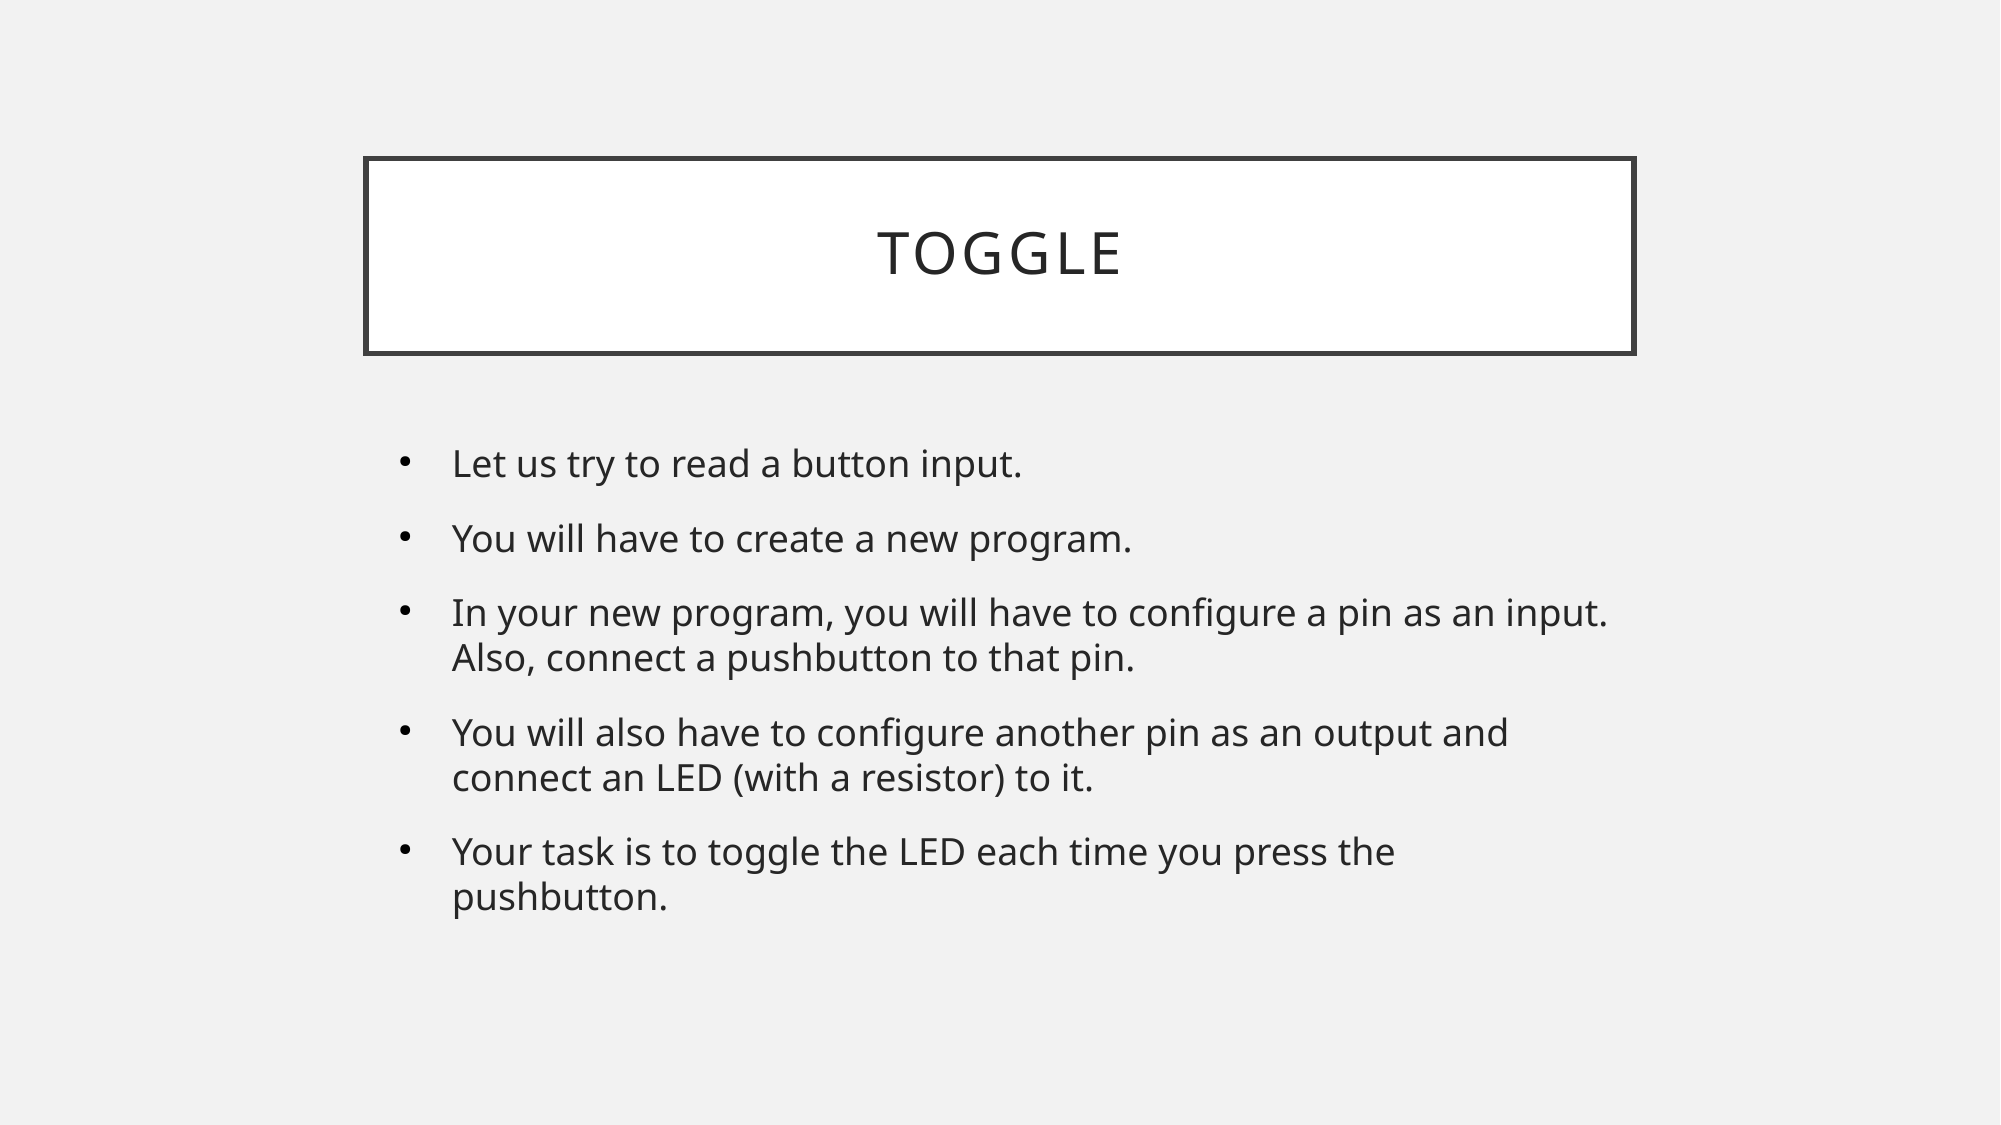

# Toggle
Let us try to read a button input.
You will have to create a new program.
In your new program, you will have to configure a pin as an input. Also, connect a pushbutton to that pin.
You will also have to configure another pin as an output and connect an LED (with a resistor) to it.
Your task is to toggle the LED each time you press the pushbutton.